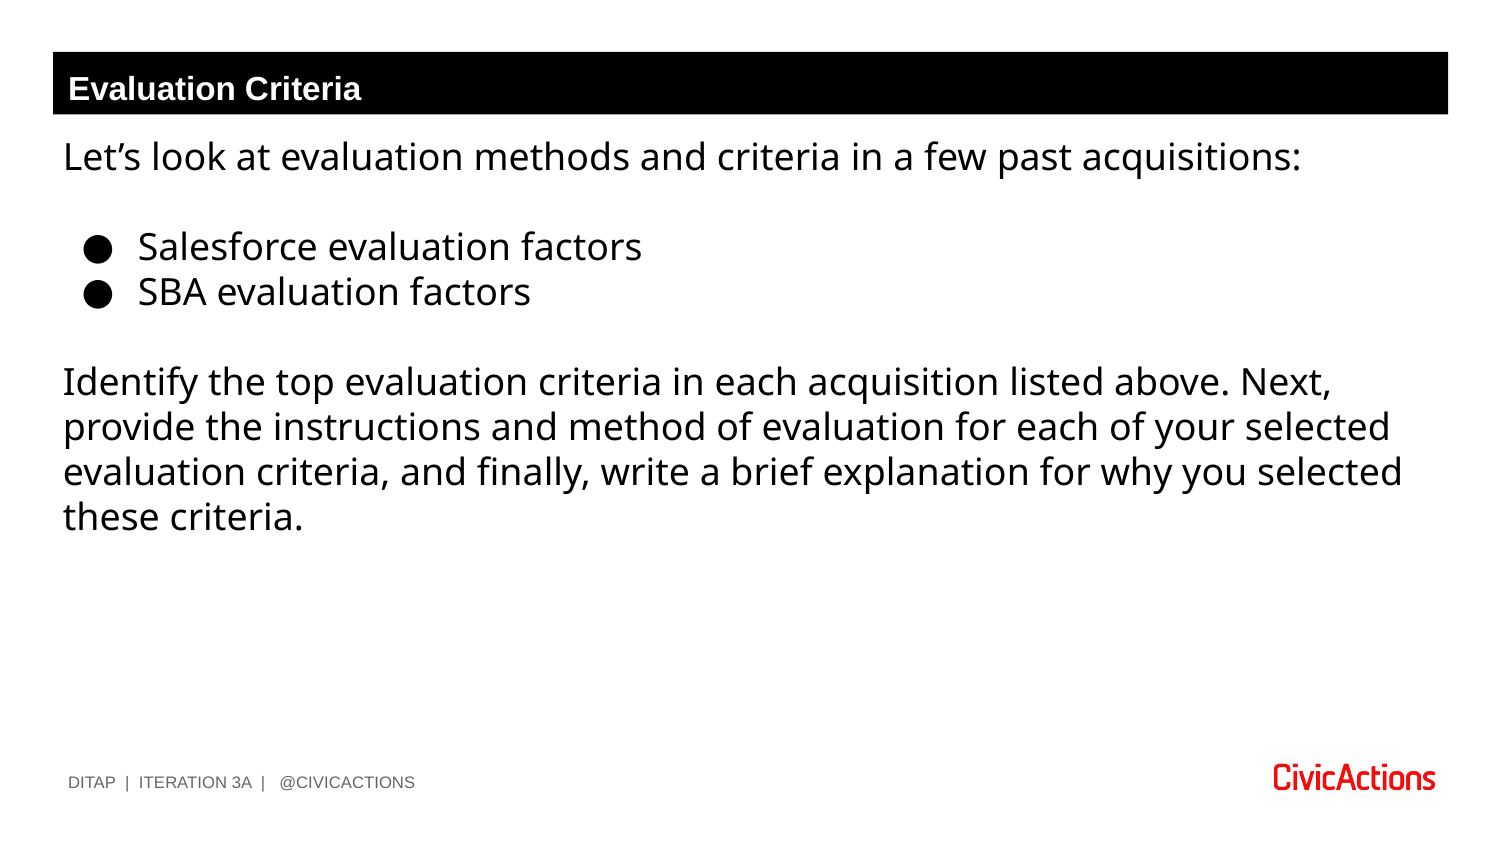

Evaluation Criteria
# Let’s look at evaluation methods and criteria in a few past acquisitions:
Salesforce evaluation factors
SBA evaluation factors
Identify the top evaluation criteria in each acquisition listed above. Next, provide the instructions and method of evaluation for each of your selected evaluation criteria, and finally, write a brief explanation for why you selected these criteria.